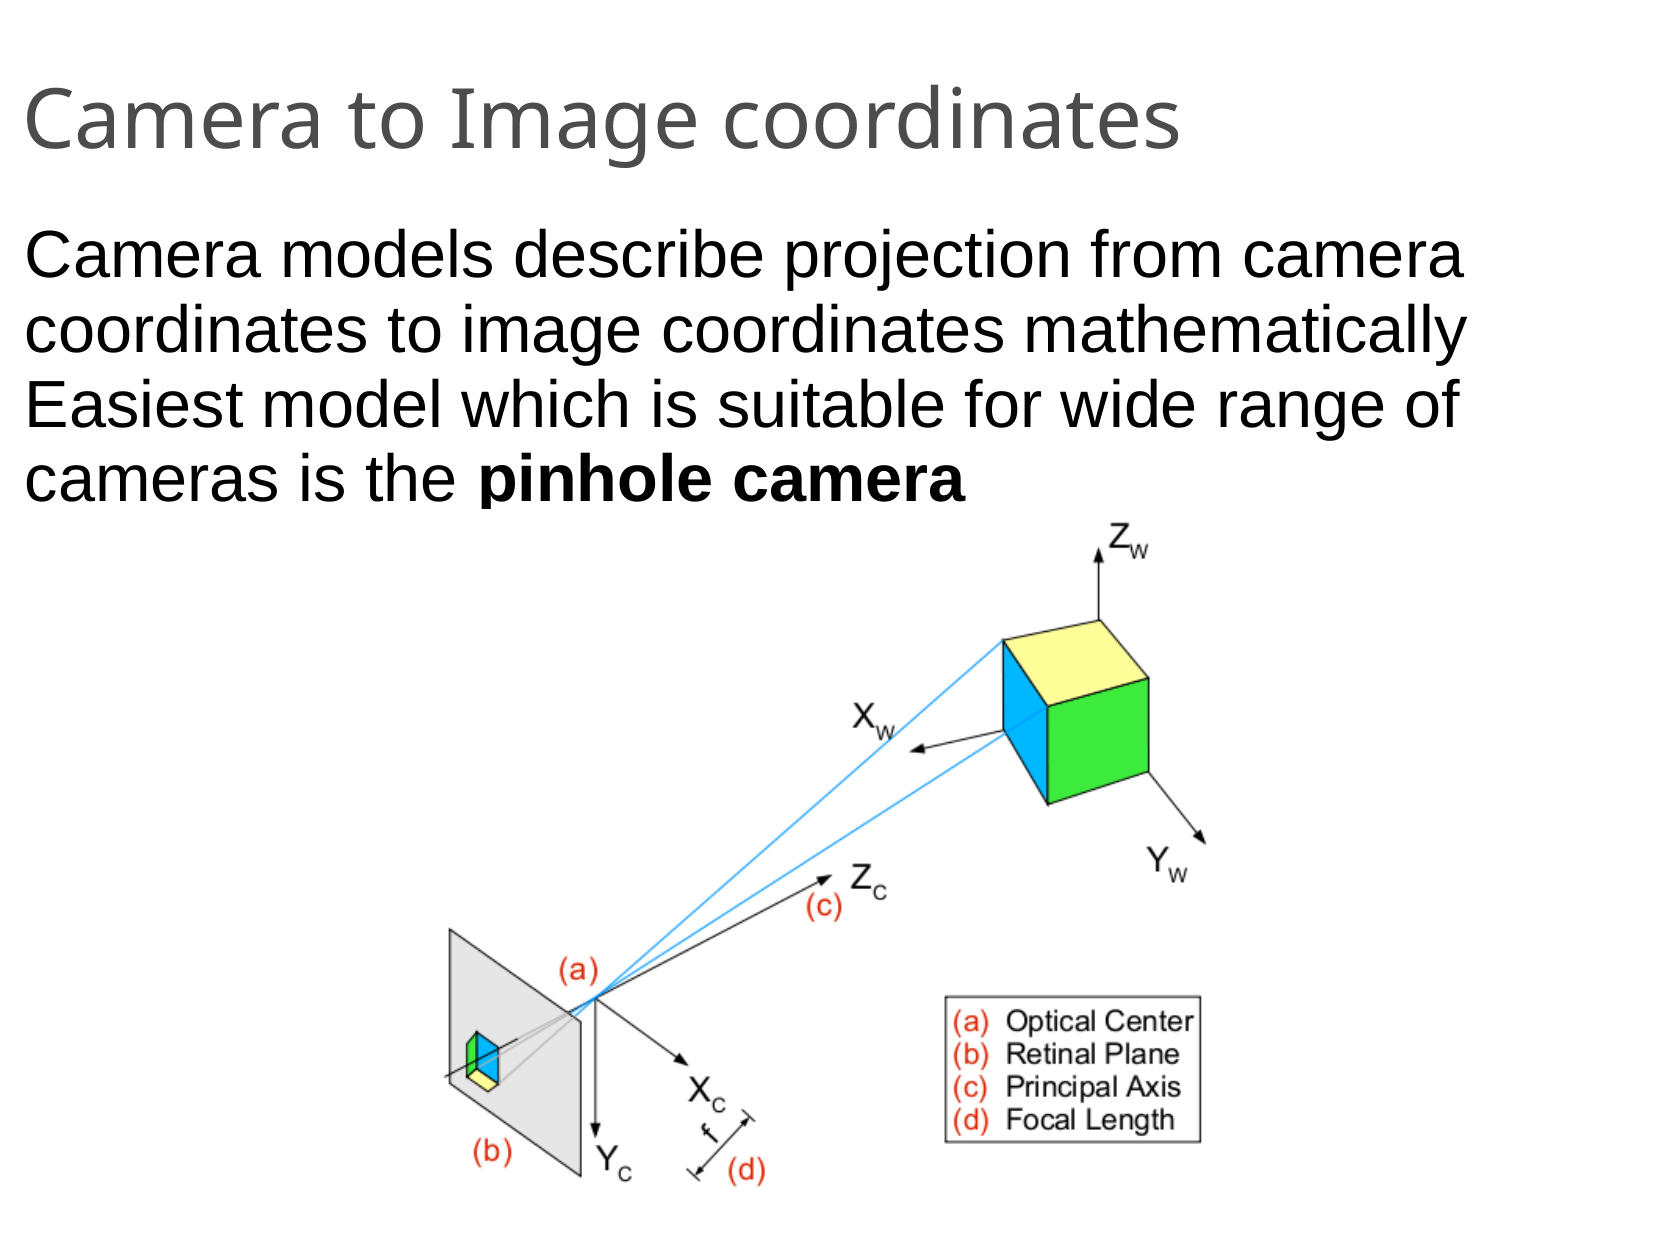

# Camera to Image coordinates
Camera models describe projection from camera coordinates to image coordinates mathematically
Easiest model which is suitable for wide range of cameras is the pinhole camera